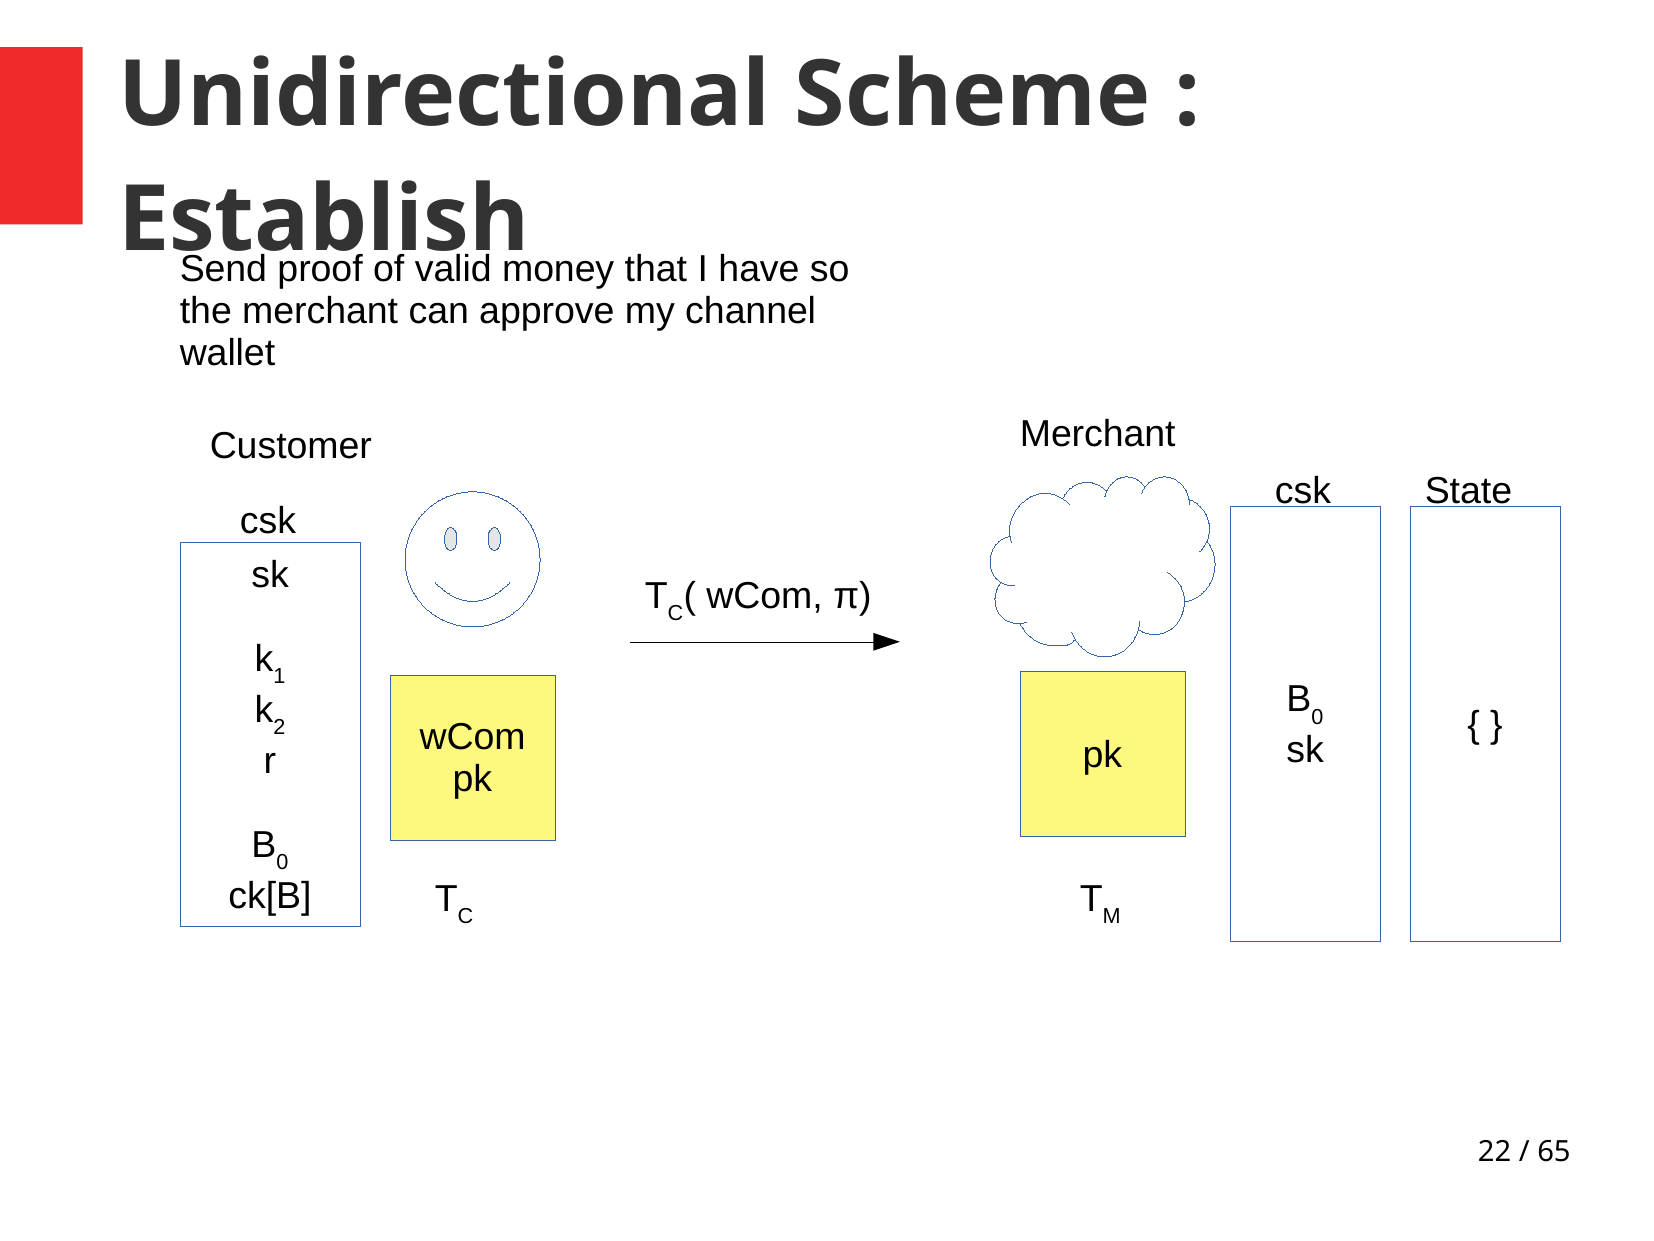

# Unidirectional Scheme : Establish
Send proof of valid money that I have so the merchant can approve my channel wallet
Merchant
Customer
csk
State
csk
B0
sk
{ }
sk
k1
k2
r
B0
ck[B]
TC( wCom, π)
pk
wCom
pk
TC
TM
22